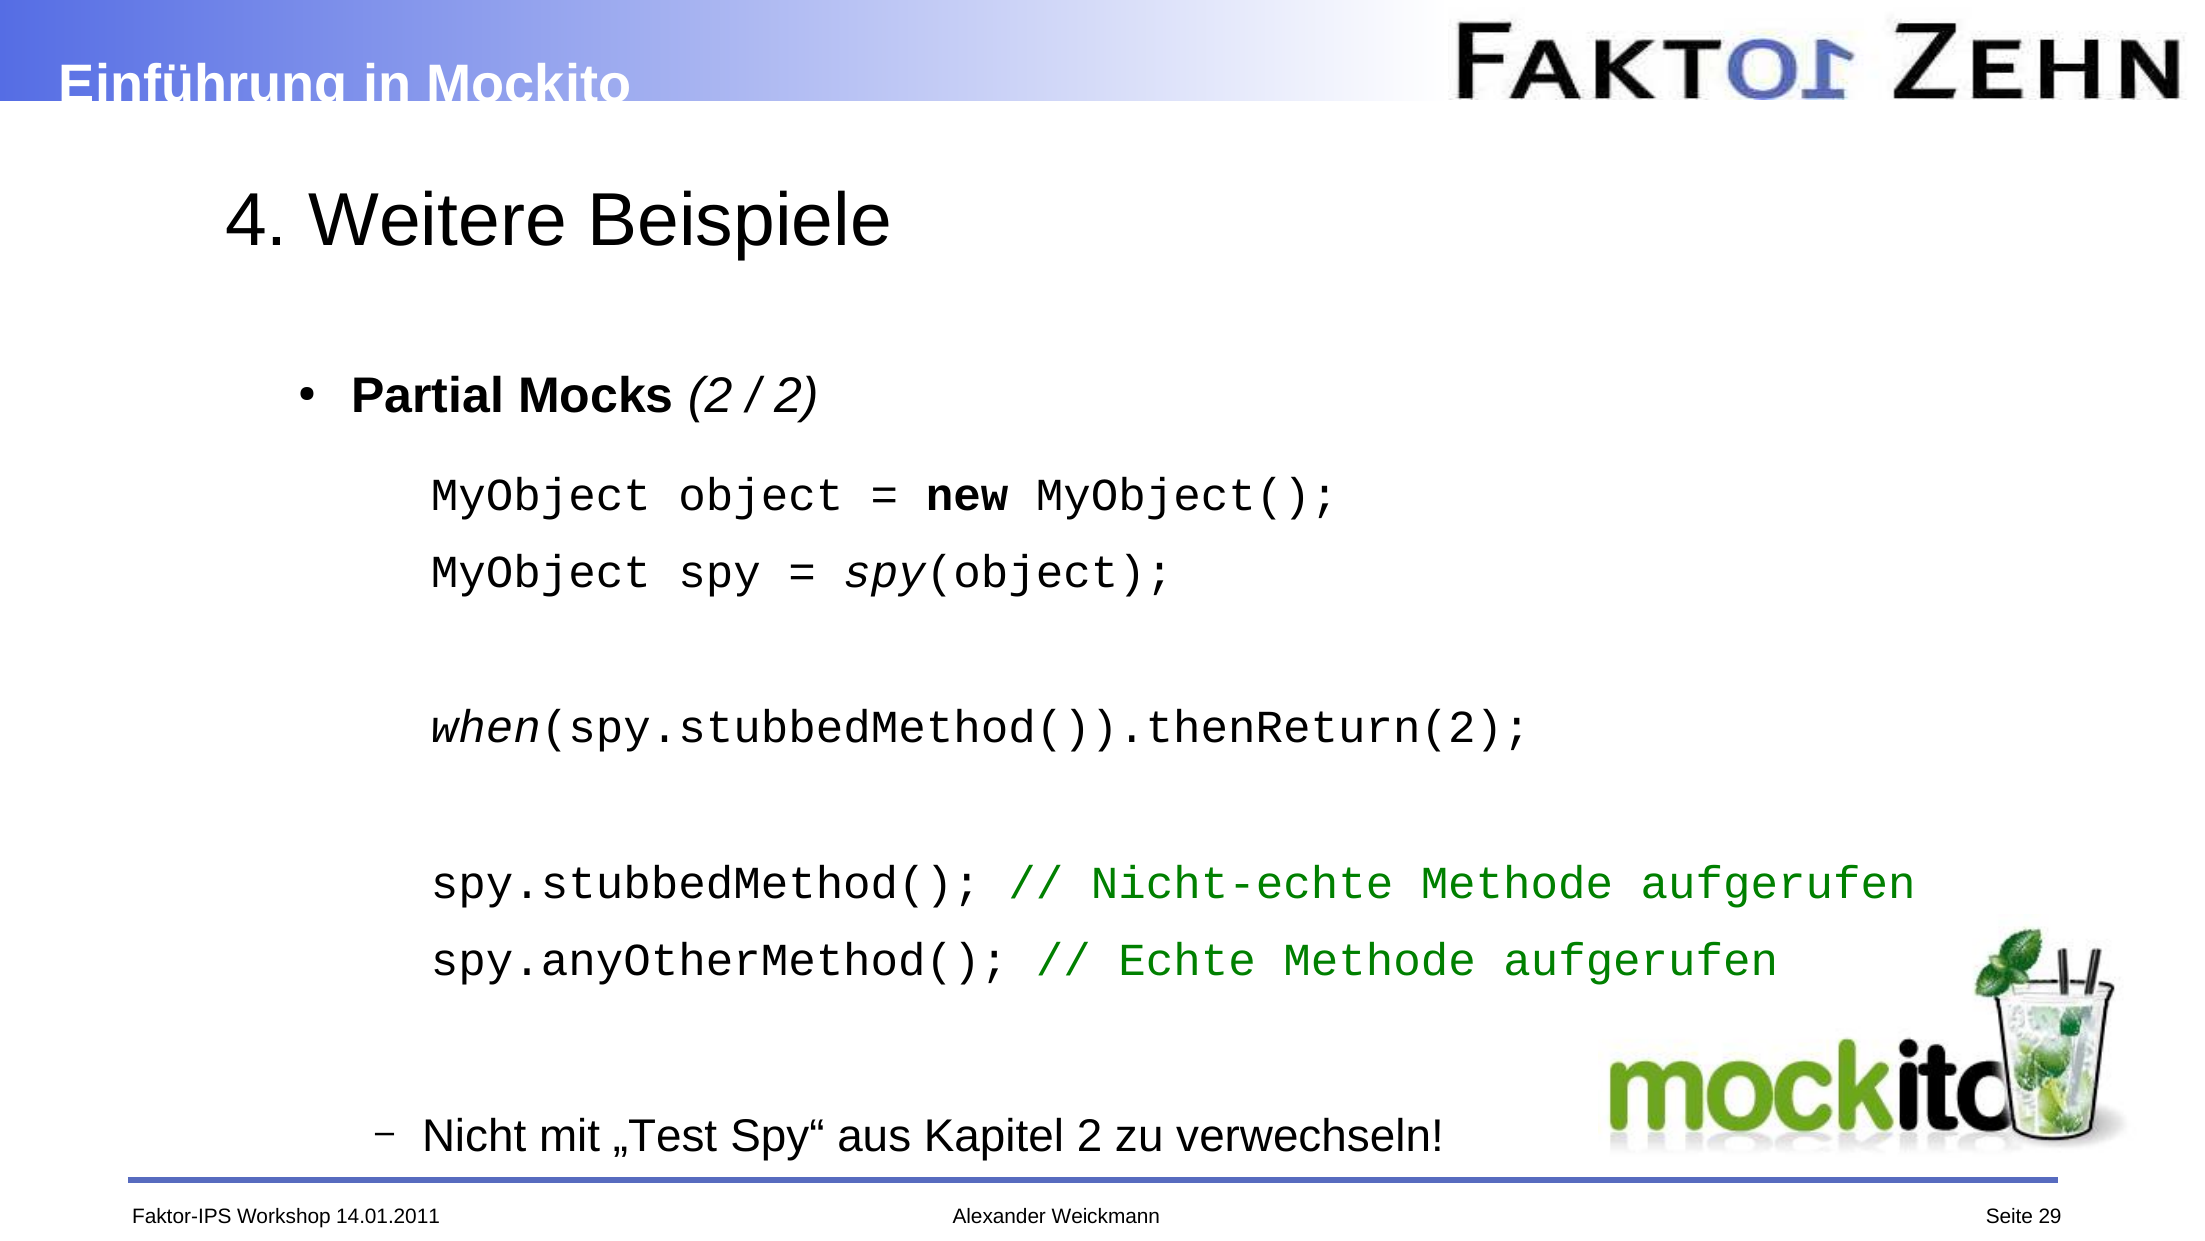

# 4. Weitere Beispiele
Partial Mocks (2 / 2)
 		MyObject object = new MyObject();
			MyObject spy = spy(object);
			when(spy.stubbedMethod()).thenReturn(2);
			spy.stubbedMethod(); // Nicht-echte Methode aufgerufen
			spy.anyOtherMethod(); // Echte Methode aufgerufen
Nicht mit „Test Spy“ aus Kapitel 2 zu verwechseln!